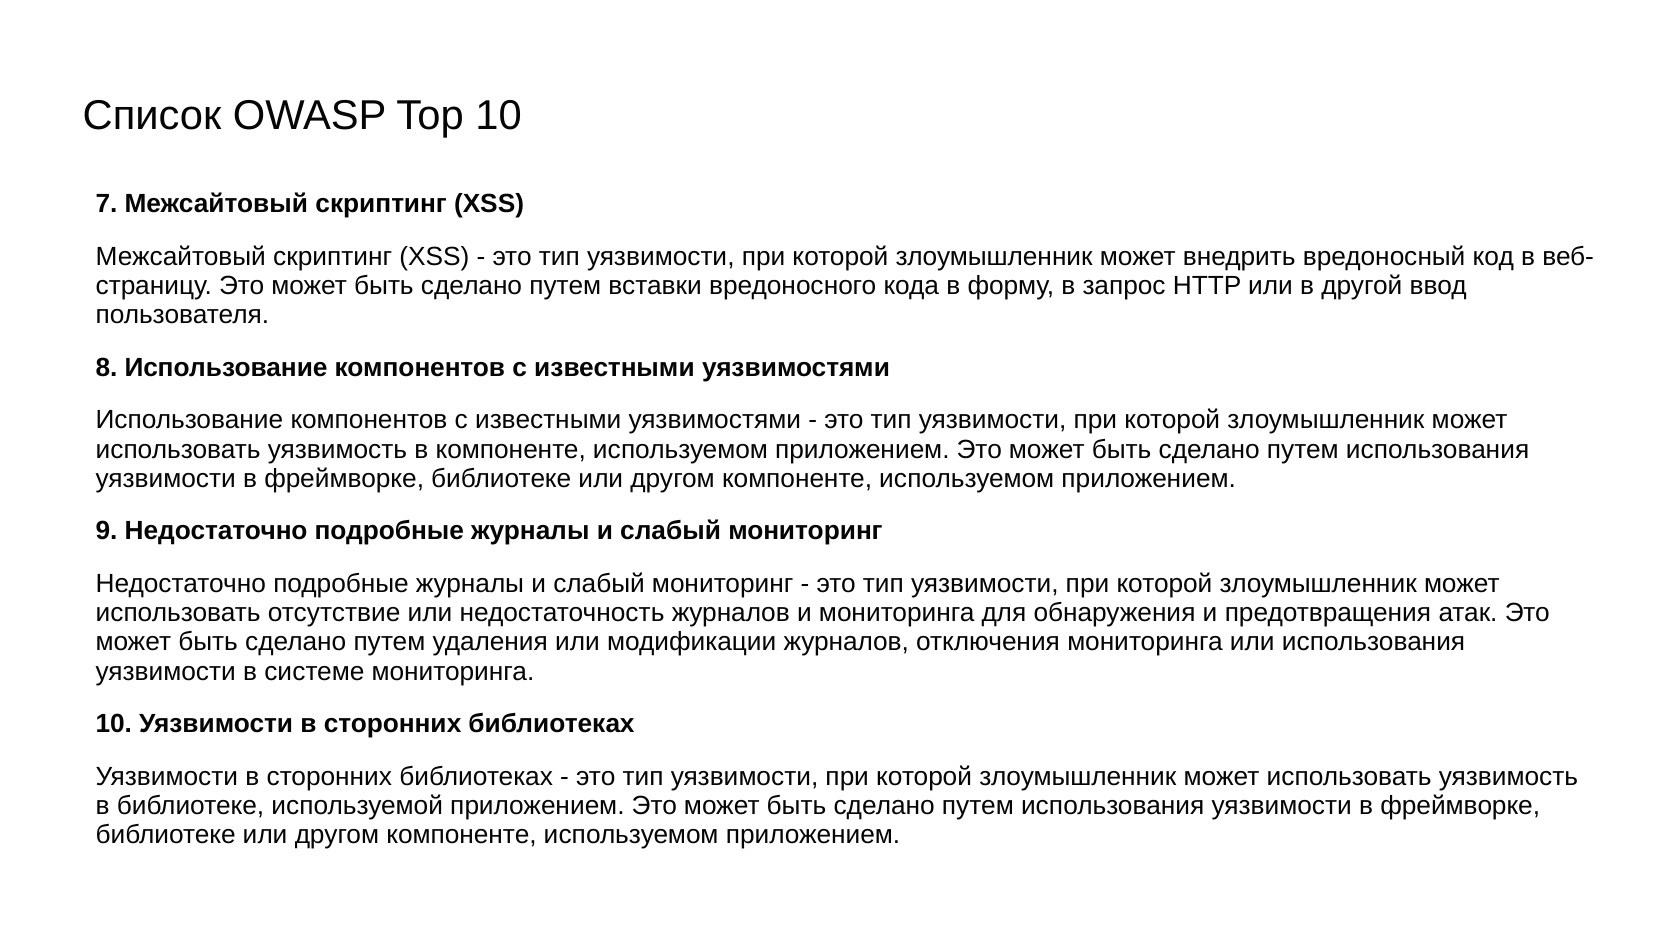

# Список OWASP Top 10
7. Межсайтовый скриптинг (XSS)
Межсайтовый скриптинг (XSS) - это тип уязвимости, при которой злоумышленник может внедрить вредоносный код в веб-страницу. Это может быть сделано путем вставки вредоносного кода в форму, в запрос HTTP или в другой ввод пользователя.
8. Использование компонентов с известными уязвимостями
Использование компонентов с известными уязвимостями - это тип уязвимости, при которой злоумышленник может использовать уязвимость в компоненте, используемом приложением. Это может быть сделано путем использования уязвимости в фреймворке, библиотеке или другом компоненте, используемом приложением.
9. Недостаточно подробные журналы и слабый мониторинг
Недостаточно подробные журналы и слабый мониторинг - это тип уязвимости, при которой злоумышленник может использовать отсутствие или недостаточность журналов и мониторинга для обнаружения и предотвращения атак. Это может быть сделано путем удаления или модификации журналов, отключения мониторинга или использования уязвимости в системе мониторинга.
10. Уязвимости в сторонних библиотеках
Уязвимости в сторонних библиотеках - это тип уязвимости, при которой злоумышленник может использовать уязвимость в библиотеке, используемой приложением. Это может быть сделано путем использования уязвимости в фреймворке, библиотеке или другом компоненте, используемом приложением.